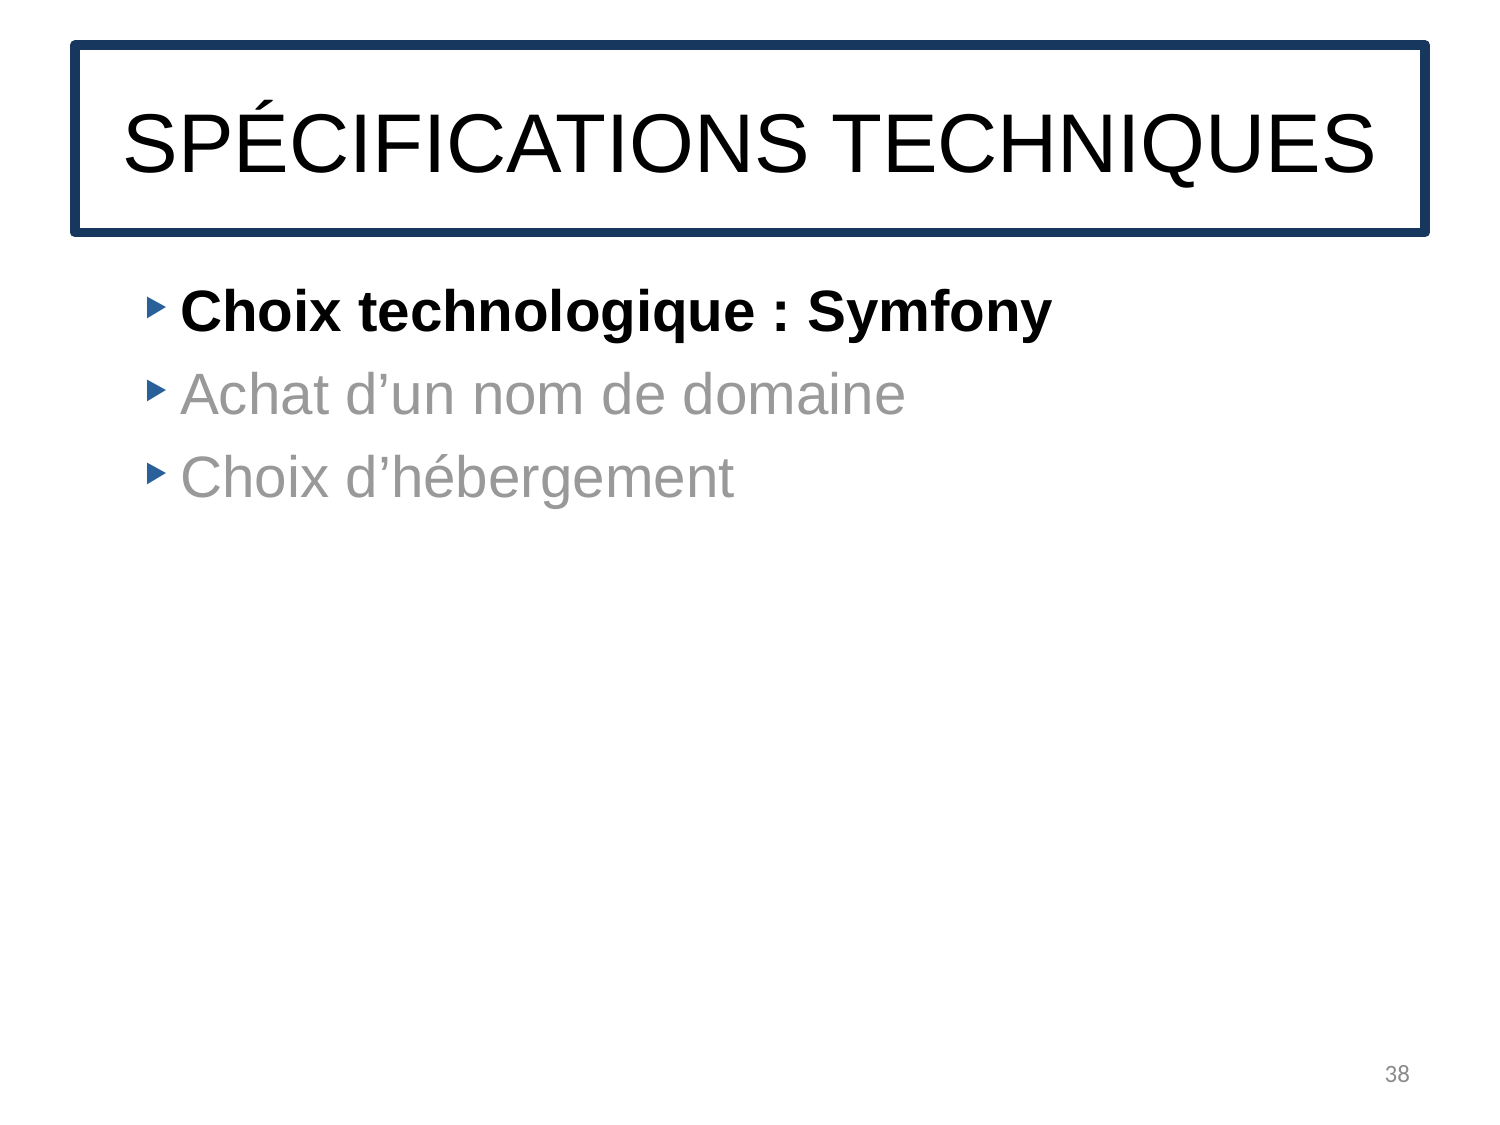

# SPÉCIFICATIONS TECHNIQUES
Choix technologique : Symfony
Achat d’un nom de domaine
Choix d’hébergement
Soutenance Concepteur Développeur d'Application - David Saoud - 26/11/2020
38